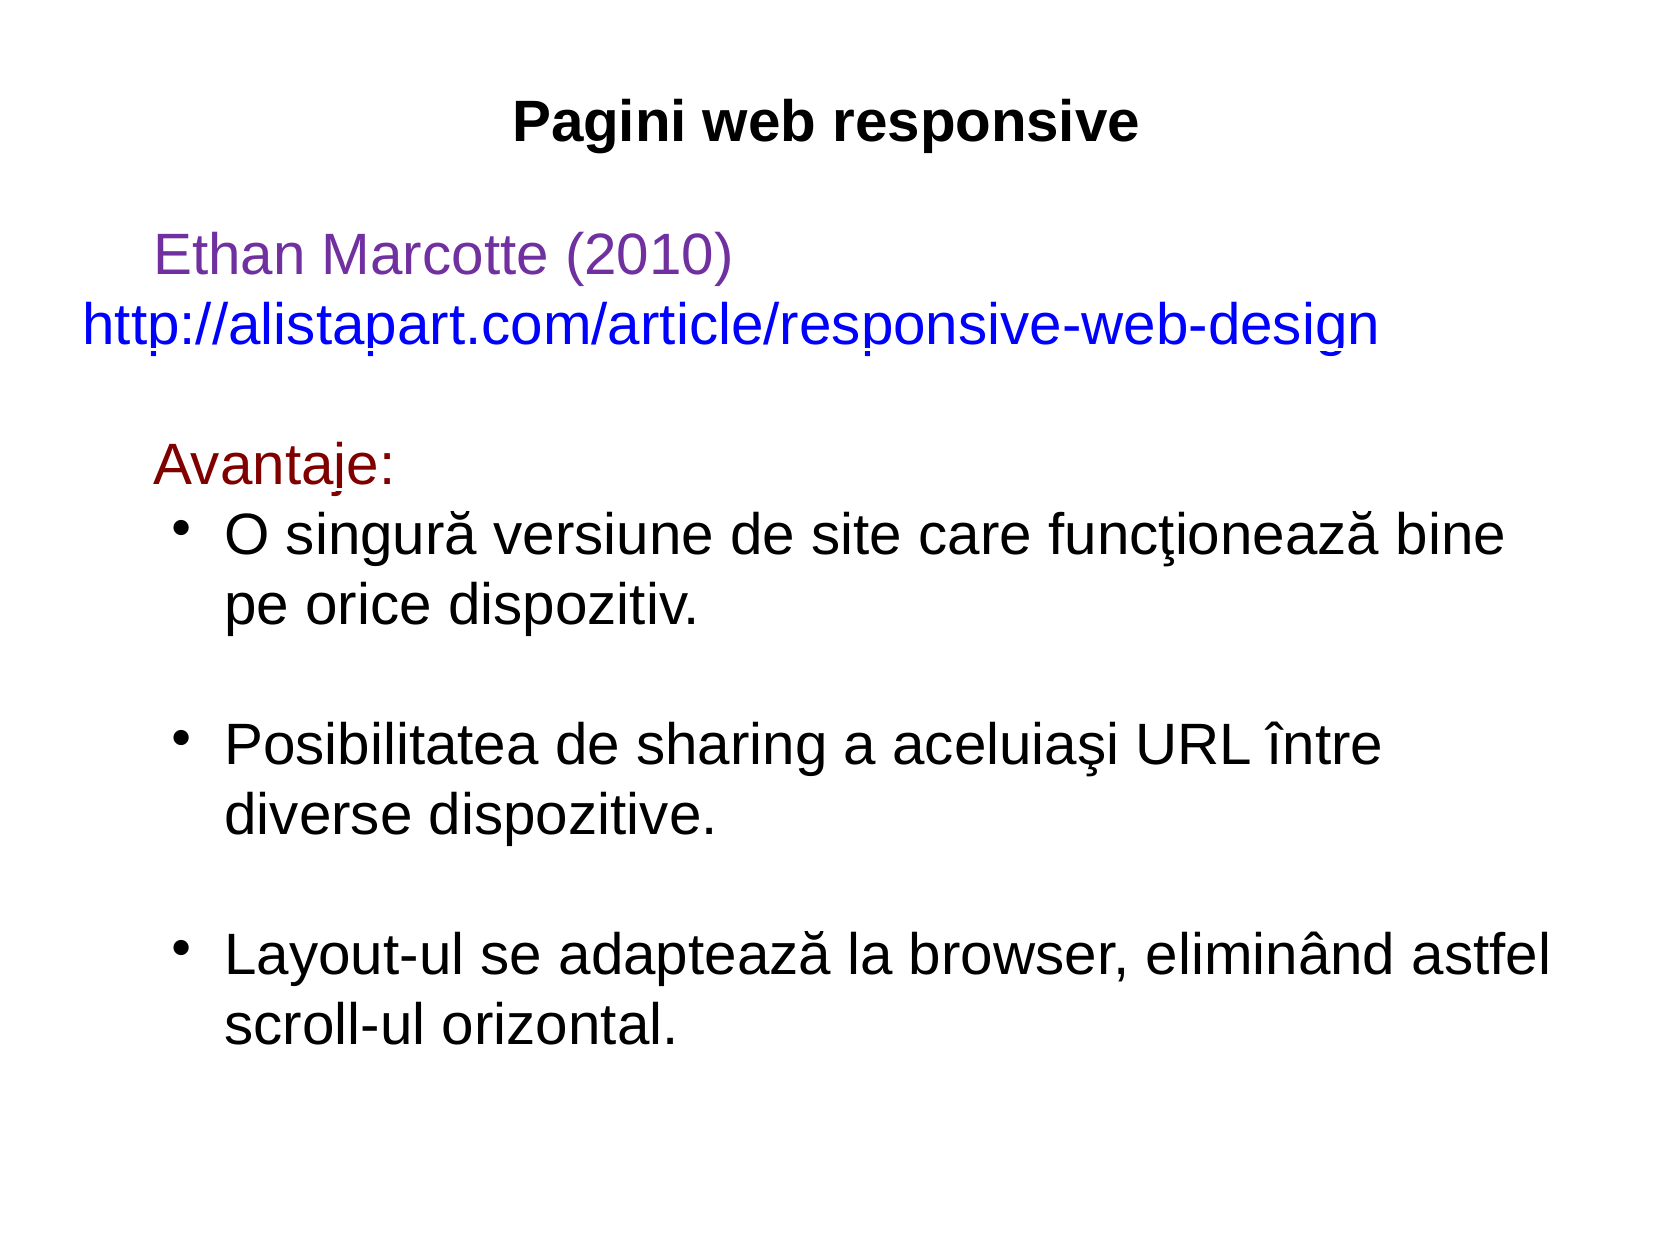

Pagini web responsive
Ethan Marcotte (2010)
http://alistapart.com/article/responsive-web-design
Avantaje:
O singură versiune de site care funcţionează bine pe orice dispozitiv.
Posibilitatea de sharing a aceluiaşi URL între diverse dispozitive.
Layout-ul se adaptează la browser, eliminând astfel scroll-ul orizontal.